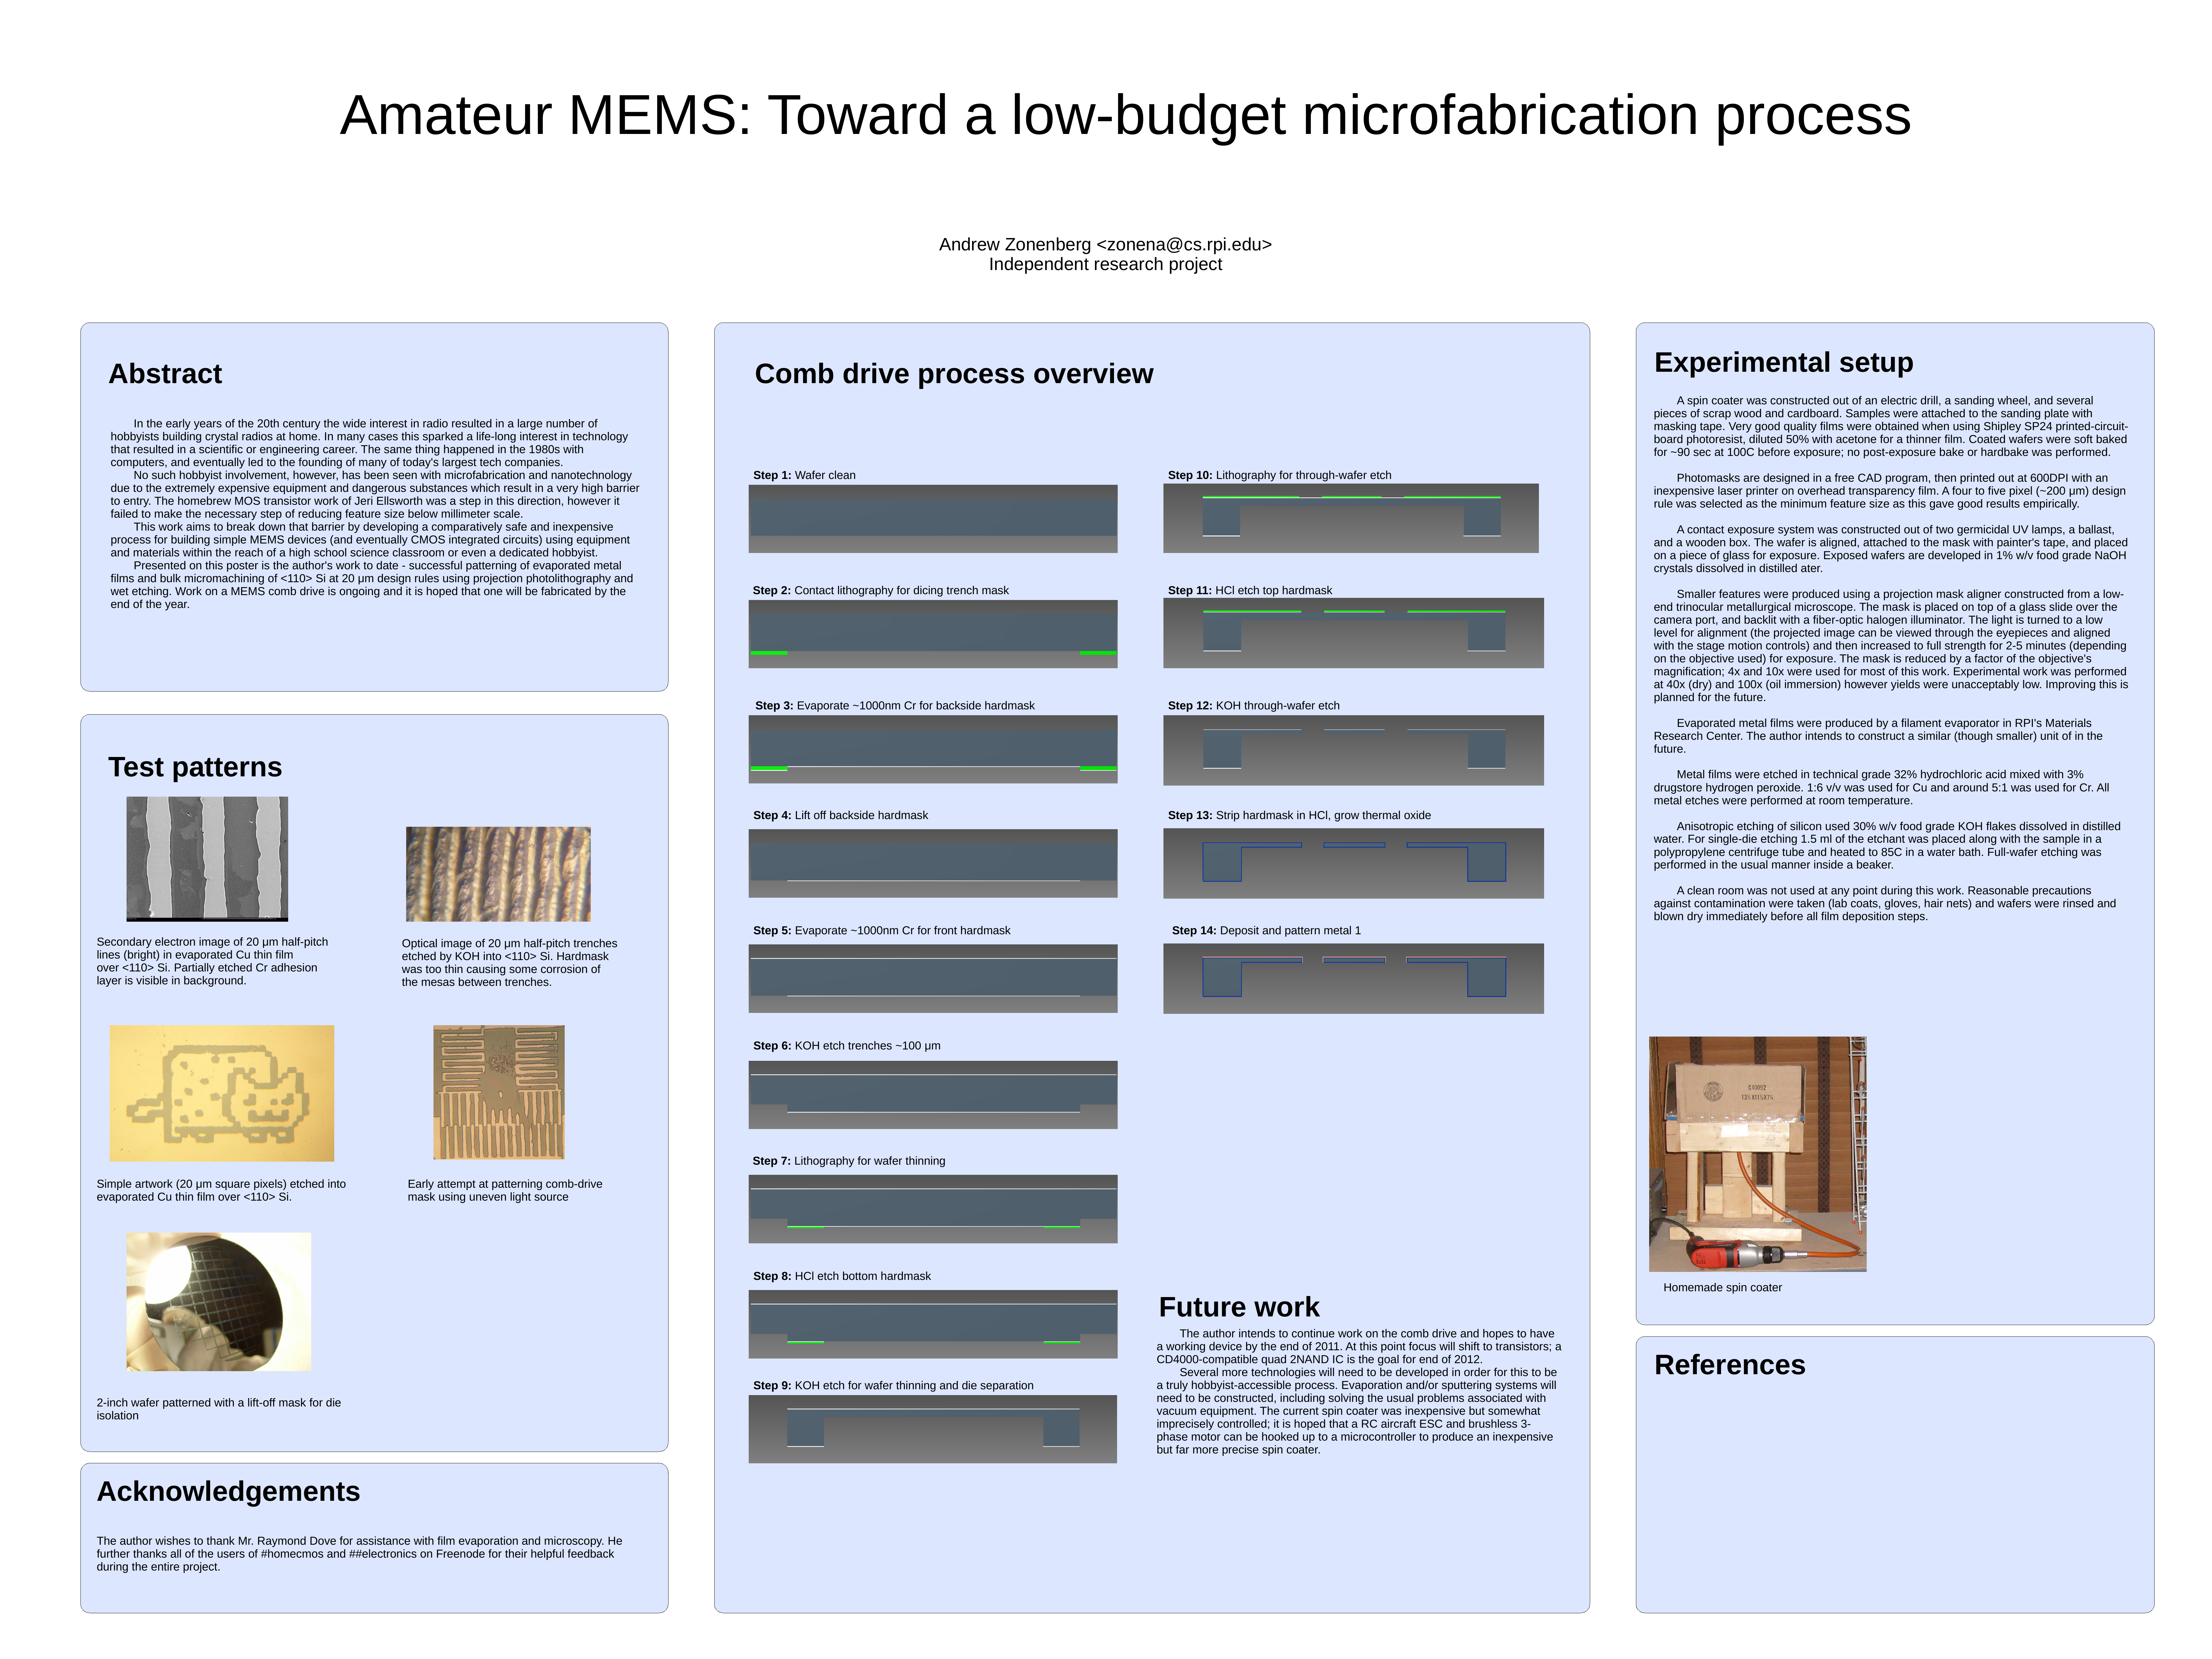

Amateur MEMS: Toward a low-budget microfabrication process
Andrew Zonenberg <zonena@cs.rpi.edu>
Independent research project
Experimental setup
Abstract
Comb drive process overview
	A spin coater was constructed out of an electric drill, a sanding wheel, and several pieces of scrap wood and cardboard. Samples were attached to the sanding plate with masking tape. Very good quality films were obtained when using Shipley SP24 printed-circuit-board photoresist, diluted 50% with acetone for a thinner film. Coated wafers were soft baked for ~90 sec at 100C before exposure; no post-exposure bake or hardbake was performed.
	Photomasks are designed in a free CAD program, then printed out at 600DPI with an inexpensive laser printer on overhead transparency film. A four to five pixel (~200 μm) design rule was selected as the minimum feature size as this gave good results empirically.
	A contact exposure system was constructed out of two germicidal UV lamps, a ballast, and a wooden box. The wafer is aligned, attached to the mask with painter's tape, and placed on a piece of glass for exposure. Exposed wafers are developed in 1% w/v food grade NaOH crystals dissolved in distilled ater.
	Smaller features were produced using a projection mask aligner constructed from a low-end trinocular metallurgical microscope. The mask is placed on top of a glass slide over the camera port, and backlit with a fiber-optic halogen illuminator. The light is turned to a low level for alignment (the projected image can be viewed through the eyepieces and aligned with the stage motion controls) and then increased to full strength for 2-5 minutes (depending on the objective used) for exposure. The mask is reduced by a factor of the objective's magnification; 4x and 10x were used for most of this work. Experimental work was performed at 40x (dry) and 100x (oil immersion) however yields were unacceptably low. Improving this is planned for the future.
	Evaporated metal films were produced by a filament evaporator in RPI's Materials Research Center. The author intends to construct a similar (though smaller) unit of in the future.
	Metal films were etched in technical grade 32% hydrochloric acid mixed with 3% drugstore hydrogen peroxide. 1:6 v/v was used for Cu and around 5:1 was used for Cr. All metal etches were performed at room temperature.
	Anisotropic etching of silicon used 30% w/v food grade KOH flakes dissolved in distilled water. For single-die etching 1.5 ml of the etchant was placed along with the sample in a polypropylene centrifuge tube and heated to 85C in a water bath. Full-wafer etching was performed in the usual manner inside a beaker.
	A clean room was not used at any point during this work. Reasonable precautions against contamination were taken (lab coats, gloves, hair nets) and wafers were rinsed and blown dry immediately before all film deposition steps.
	In the early years of the 20th century the wide interest in radio resulted in a large number of hobbyists building crystal radios at home. In many cases this sparked a life-long interest in technology that resulted in a scientific or engineering career. The same thing happened in the 1980s with computers, and eventually led to the founding of many of today's largest tech companies.
	No such hobbyist involvement, however, has been seen with microfabrication and nanotechnology due to the extremely expensive equipment and dangerous substances which result in a very high barrier to entry. The homebrew MOS transistor work of Jeri Ellsworth was a step in this direction, however it failed to make the necessary step of reducing feature size below millimeter scale.
	This work aims to break down that barrier by developing a comparatively safe and inexpensive process for building simple MEMS devices (and eventually CMOS integrated circuits) using equipment and materials within the reach of a high school science classroom or even a dedicated hobbyist.
	Presented on this poster is the author's work to date - successful patterning of evaporated metal films and bulk micromachining of <110> Si at 20 μm design rules using projection photolithography and wet etching. Work on a MEMS comb drive is ongoing and it is hoped that one will be fabricated by the end of the year.
Step 1: Wafer clean
Step 10: Lithography for through-wafer etch
Step 2: Contact lithography for dicing trench mask
Step 11: HCl etch top hardmask
Step 3: Evaporate ~1000nm Cr for backside hardmask
Step 12: KOH through-wafer etch
Test patterns
Step 4: Lift off backside hardmask
Step 13: Strip hardmask in HCl, grow thermal oxide
Step 5: Evaporate ~1000nm Cr for front hardmask
Step 14: Deposit and pattern metal 1
Secondary electron image of 20 μm half-pitch
lines (bright) in evaporated Cu thin film
over <110> Si. Partially etched Cr adhesion
layer is visible in background.
Optical image of 20 μm half-pitch trenches
etched by KOH into <110> Si. Hardmask
was too thin causing some corrosion of
the mesas between trenches.
Step 6: KOH etch trenches ~100 μm
Step 7: Lithography for wafer thinning
Simple artwork (20 μm square pixels) etched into
evaporated Cu thin film over <110> Si.
Early attempt at patterning comb-drive
mask using uneven light source
Step 8: HCl etch bottom hardmask
Homemade spin coater
Future work
	The author intends to continue work on the comb drive and hopes to have a working device by the end of 2011. At this point focus will shift to transistors; a CD4000-compatible quad 2NAND IC is the goal for end of 2012.
	Several more technologies will need to be developed in order for this to be a truly hobbyist-accessible process. Evaporation and/or sputtering systems will need to be constructed, including solving the usual problems associated with vacuum equipment. The current spin coater was inexpensive but somewhat imprecisely controlled; it is hoped that a RC aircraft ESC and brushless 3-phase motor can be hooked up to a microcontroller to produce an inexpensive but far more precise spin coater.
References
Step 9: KOH etch for wafer thinning and die separation
2-inch wafer patterned with a lift-off mask for die isolation
Acknowledgements
The author wishes to thank Mr. Raymond Dove for assistance with film evaporation and microscopy. He further thanks all of the users of #homecmos and ##electronics on Freenode for their helpful feedback during the entire project.